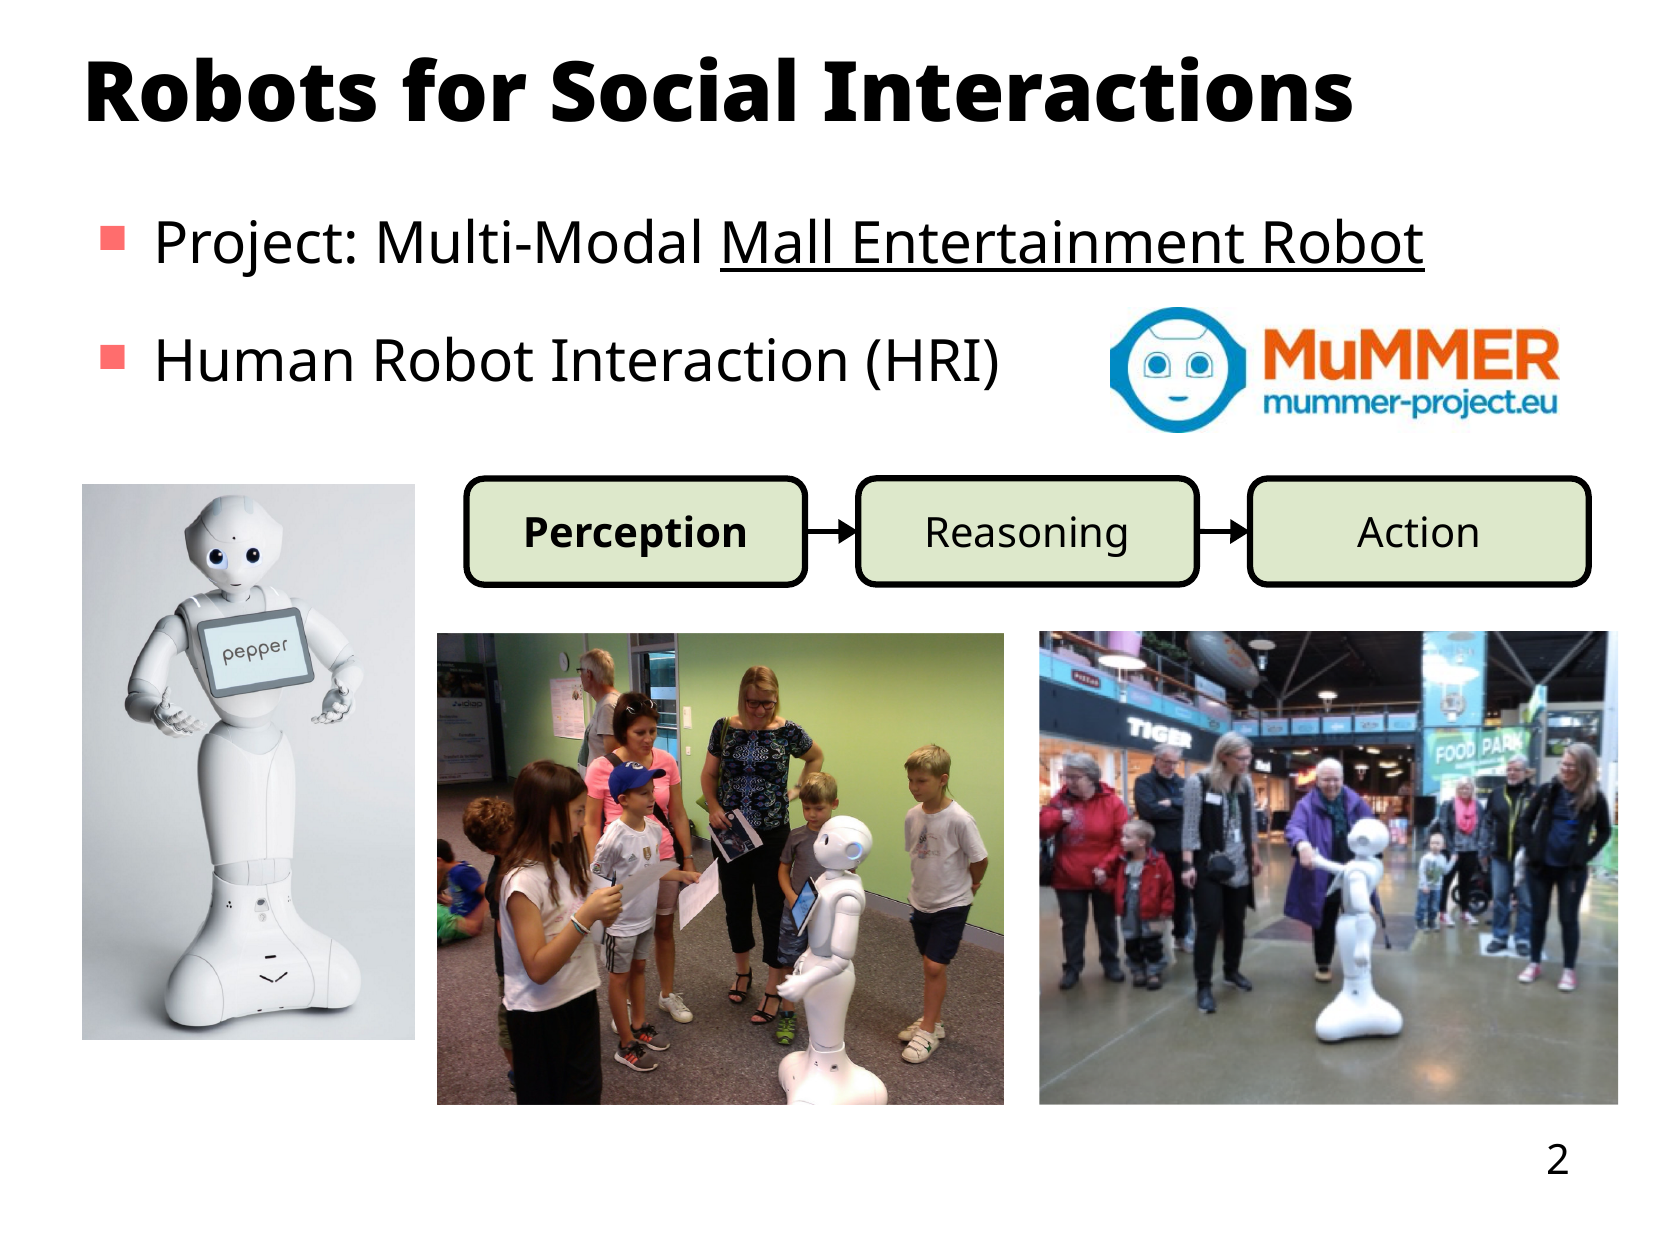

# Robots for Social Interactions
Project: Multi-Modal Mall Entertainment Robot
Human Robot Interaction (HRI)
Reasoning
Action
Perception
2